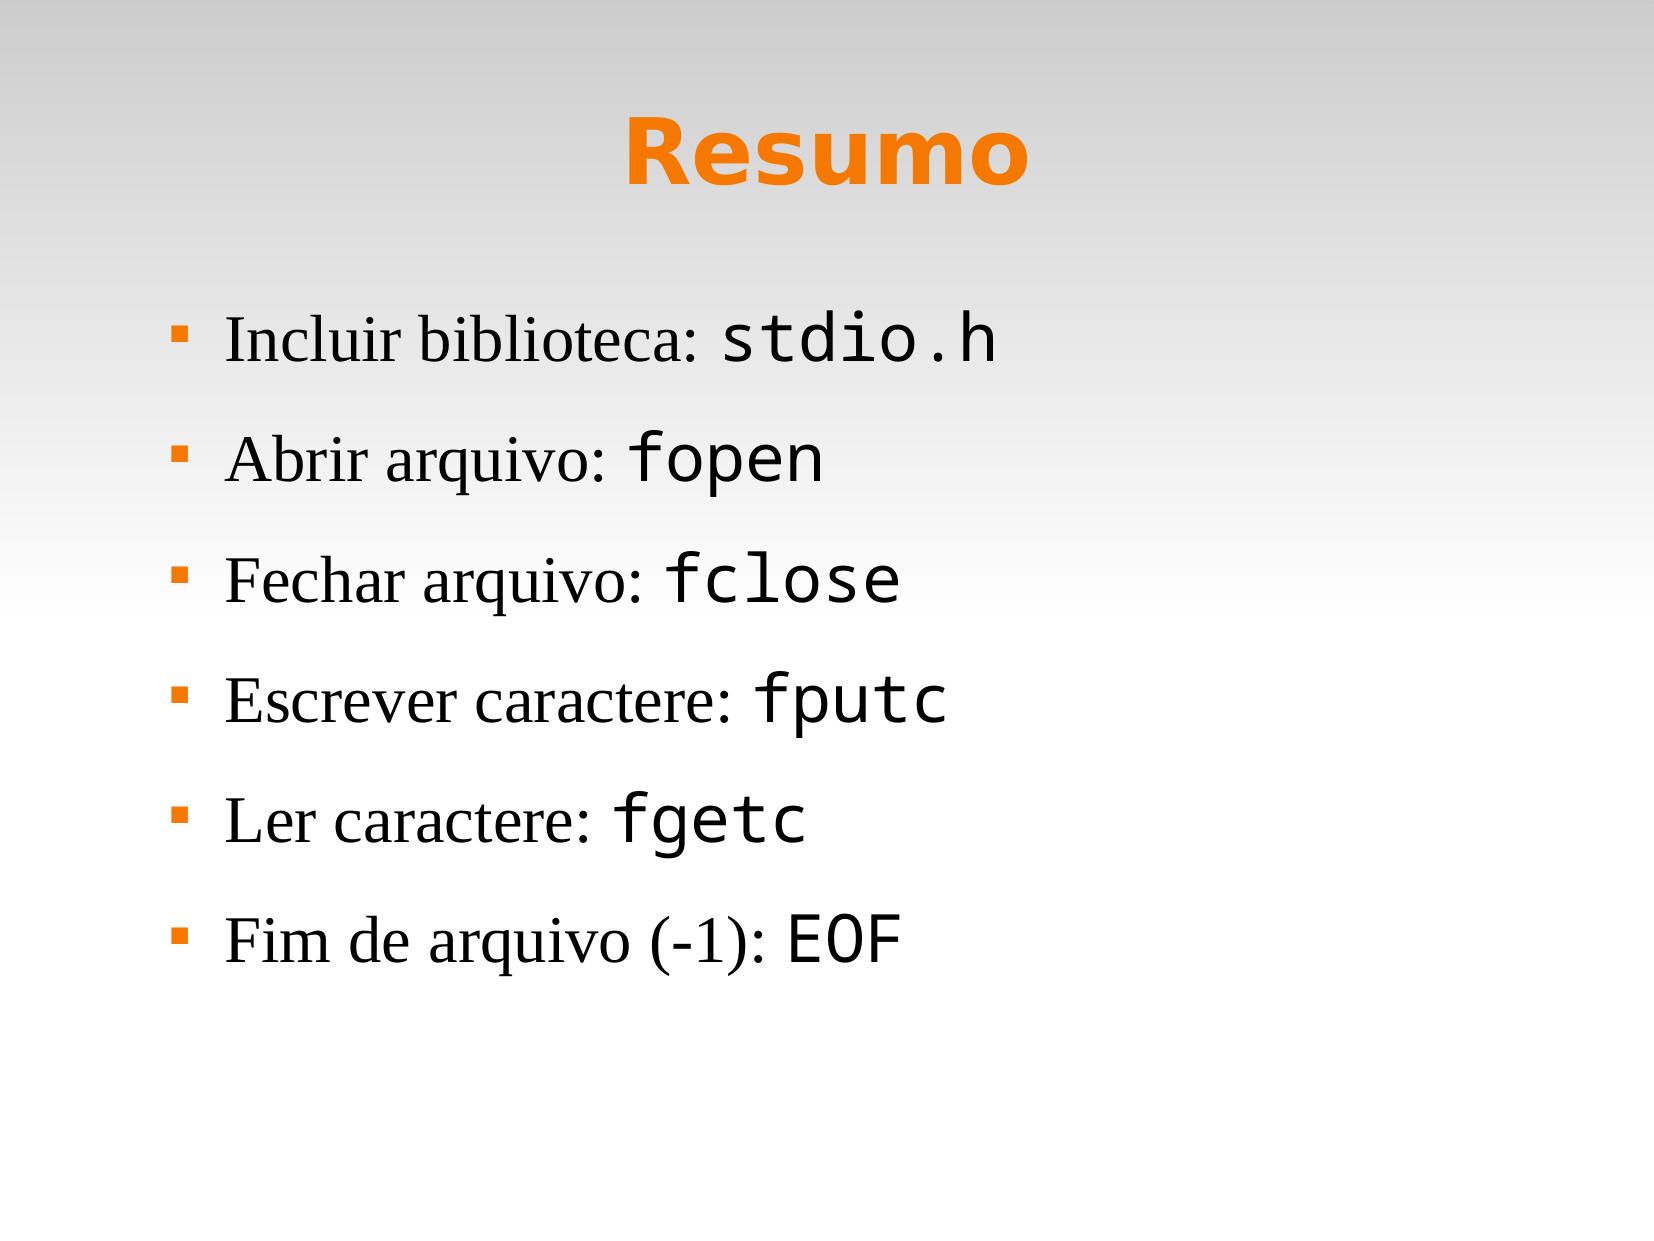

# Resumo
Incluir biblioteca: stdio.h
Abrir arquivo: fopen
Fechar arquivo: fclose
Escrever caractere: fputc
Ler caractere: fgetc
Fim de arquivo (-1): EOF